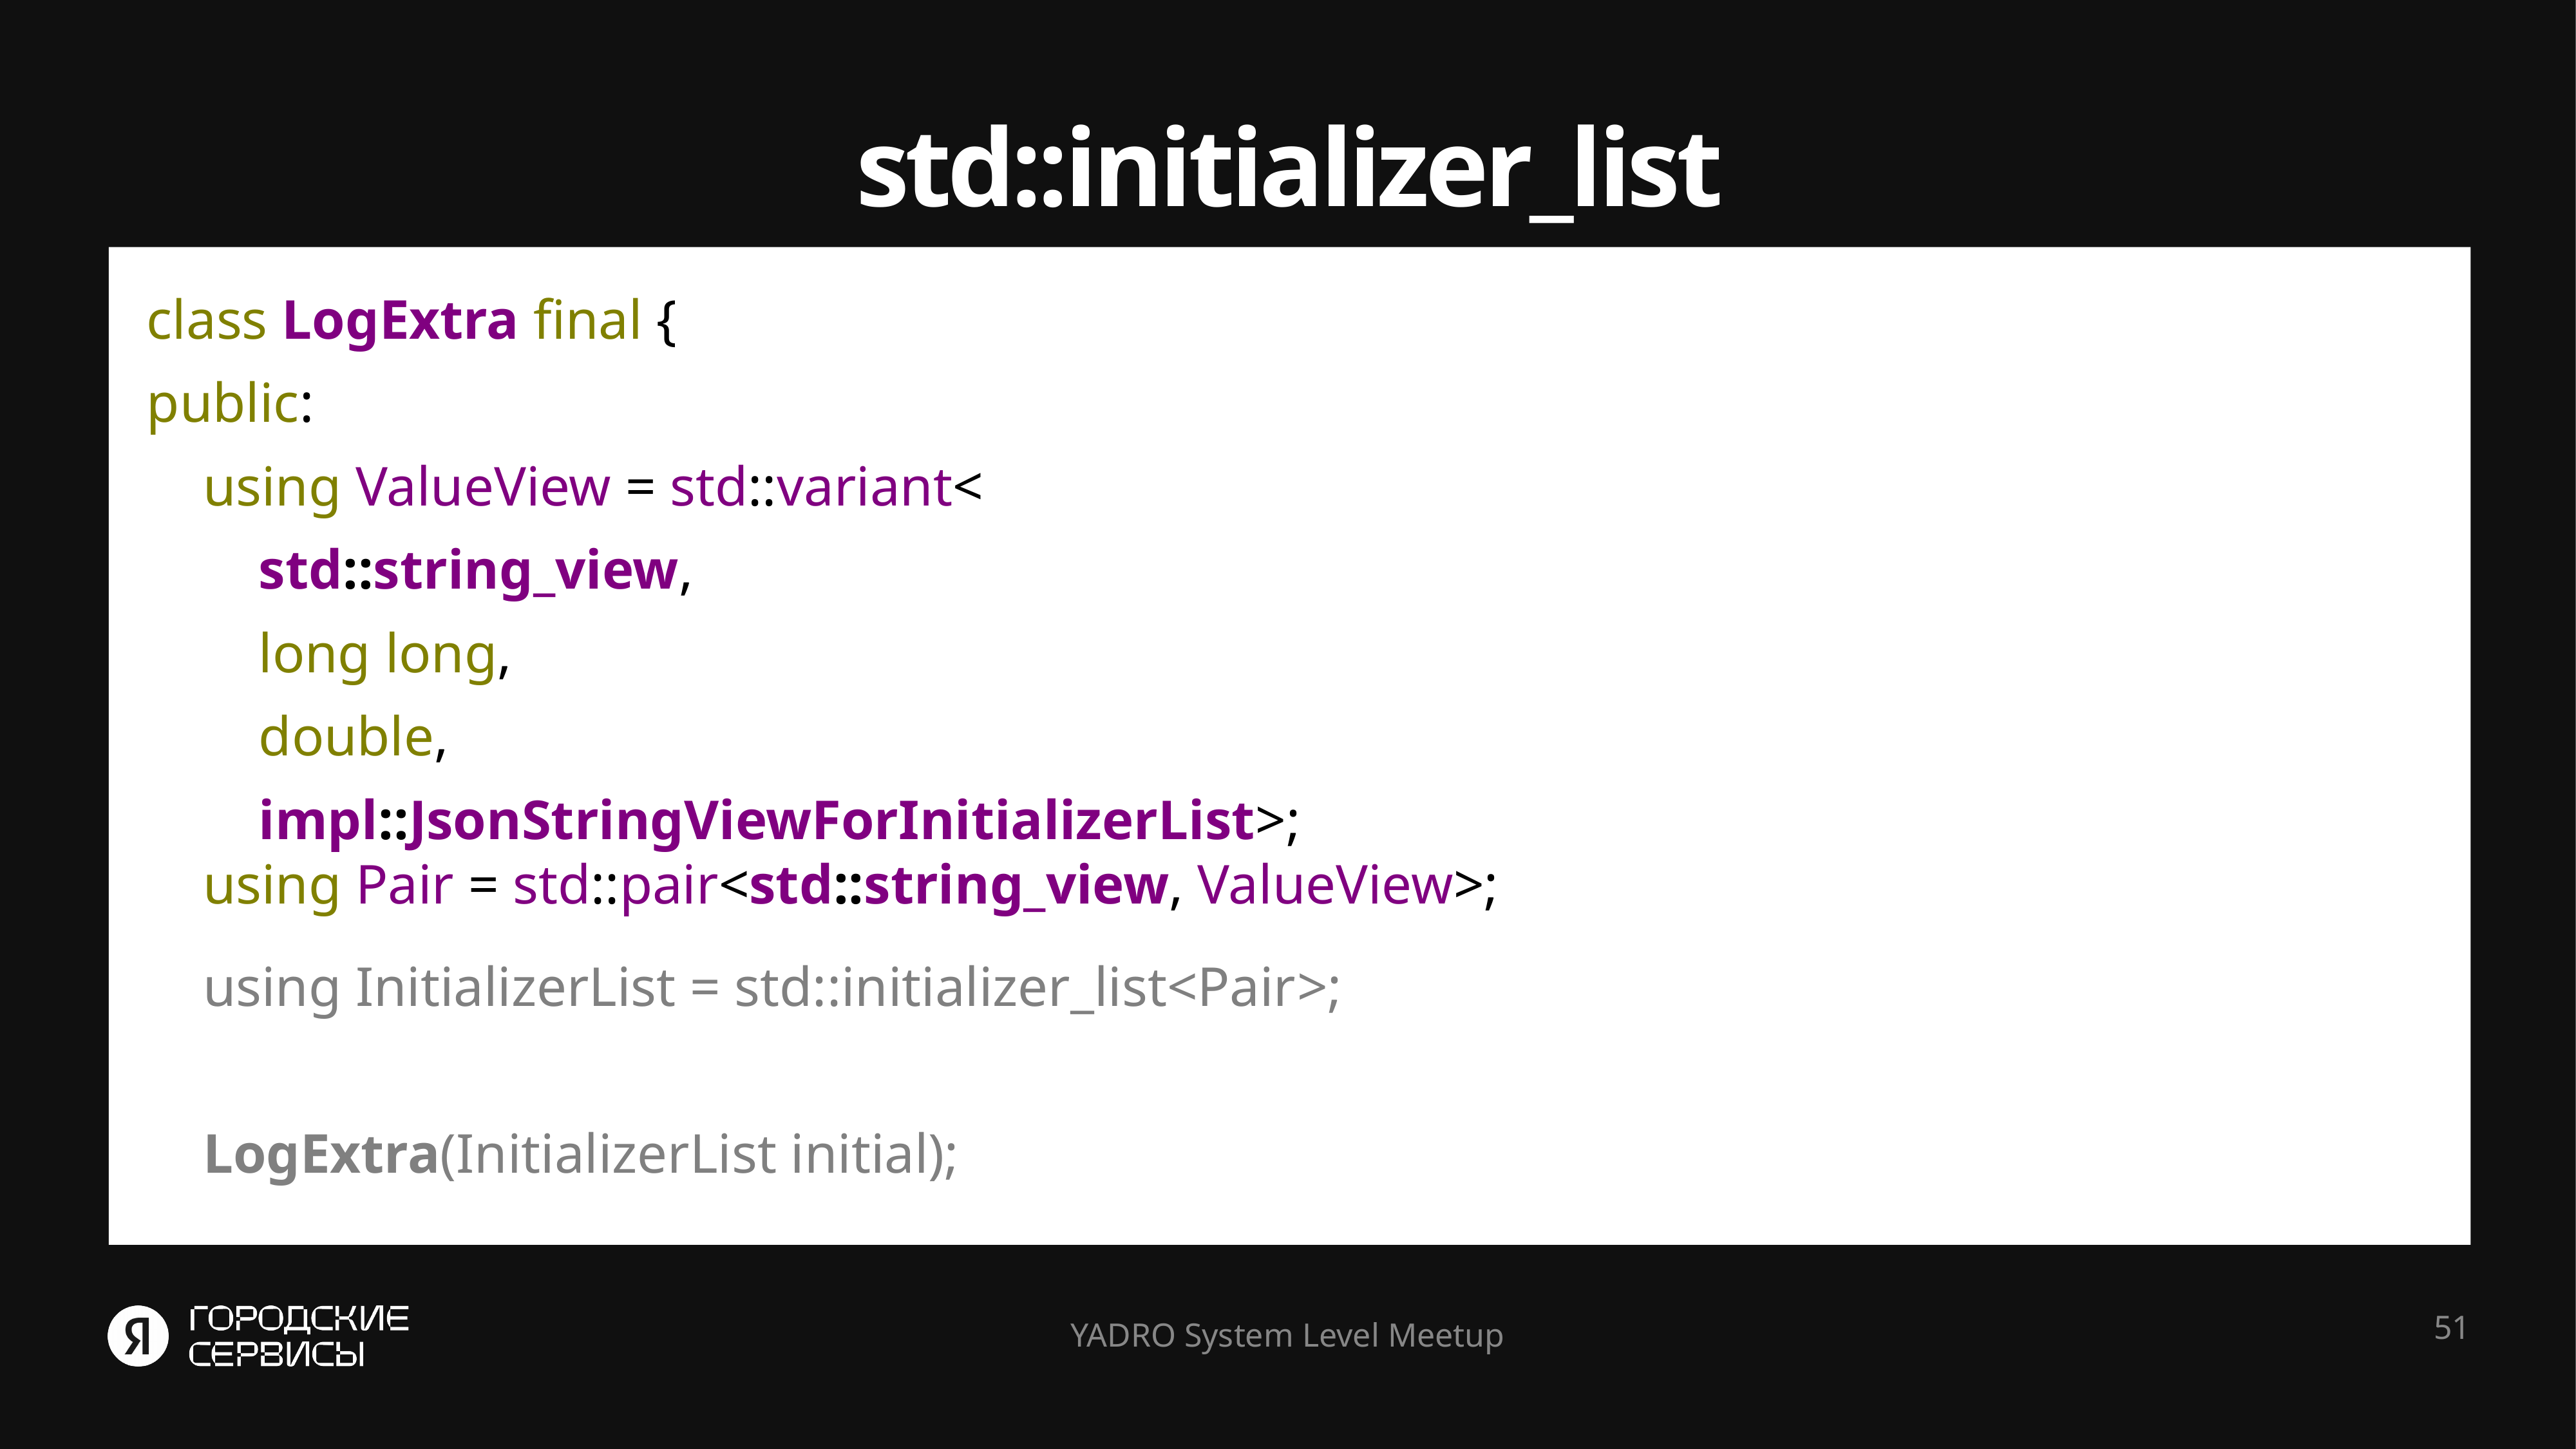

std::initializer_list
# class LogExtra final {
public:
 using ValueView = std::variant<
 std::string_view,
 long long,
 double,
 impl::JsonStringViewForInitializerList>;
 using Pair = std::pair<std::string_view, ValueView>;
 using InitializerList = std::initializer_list<Pair>;
 LogExtra(InitializerList initial);
YADRO System Level Meetup